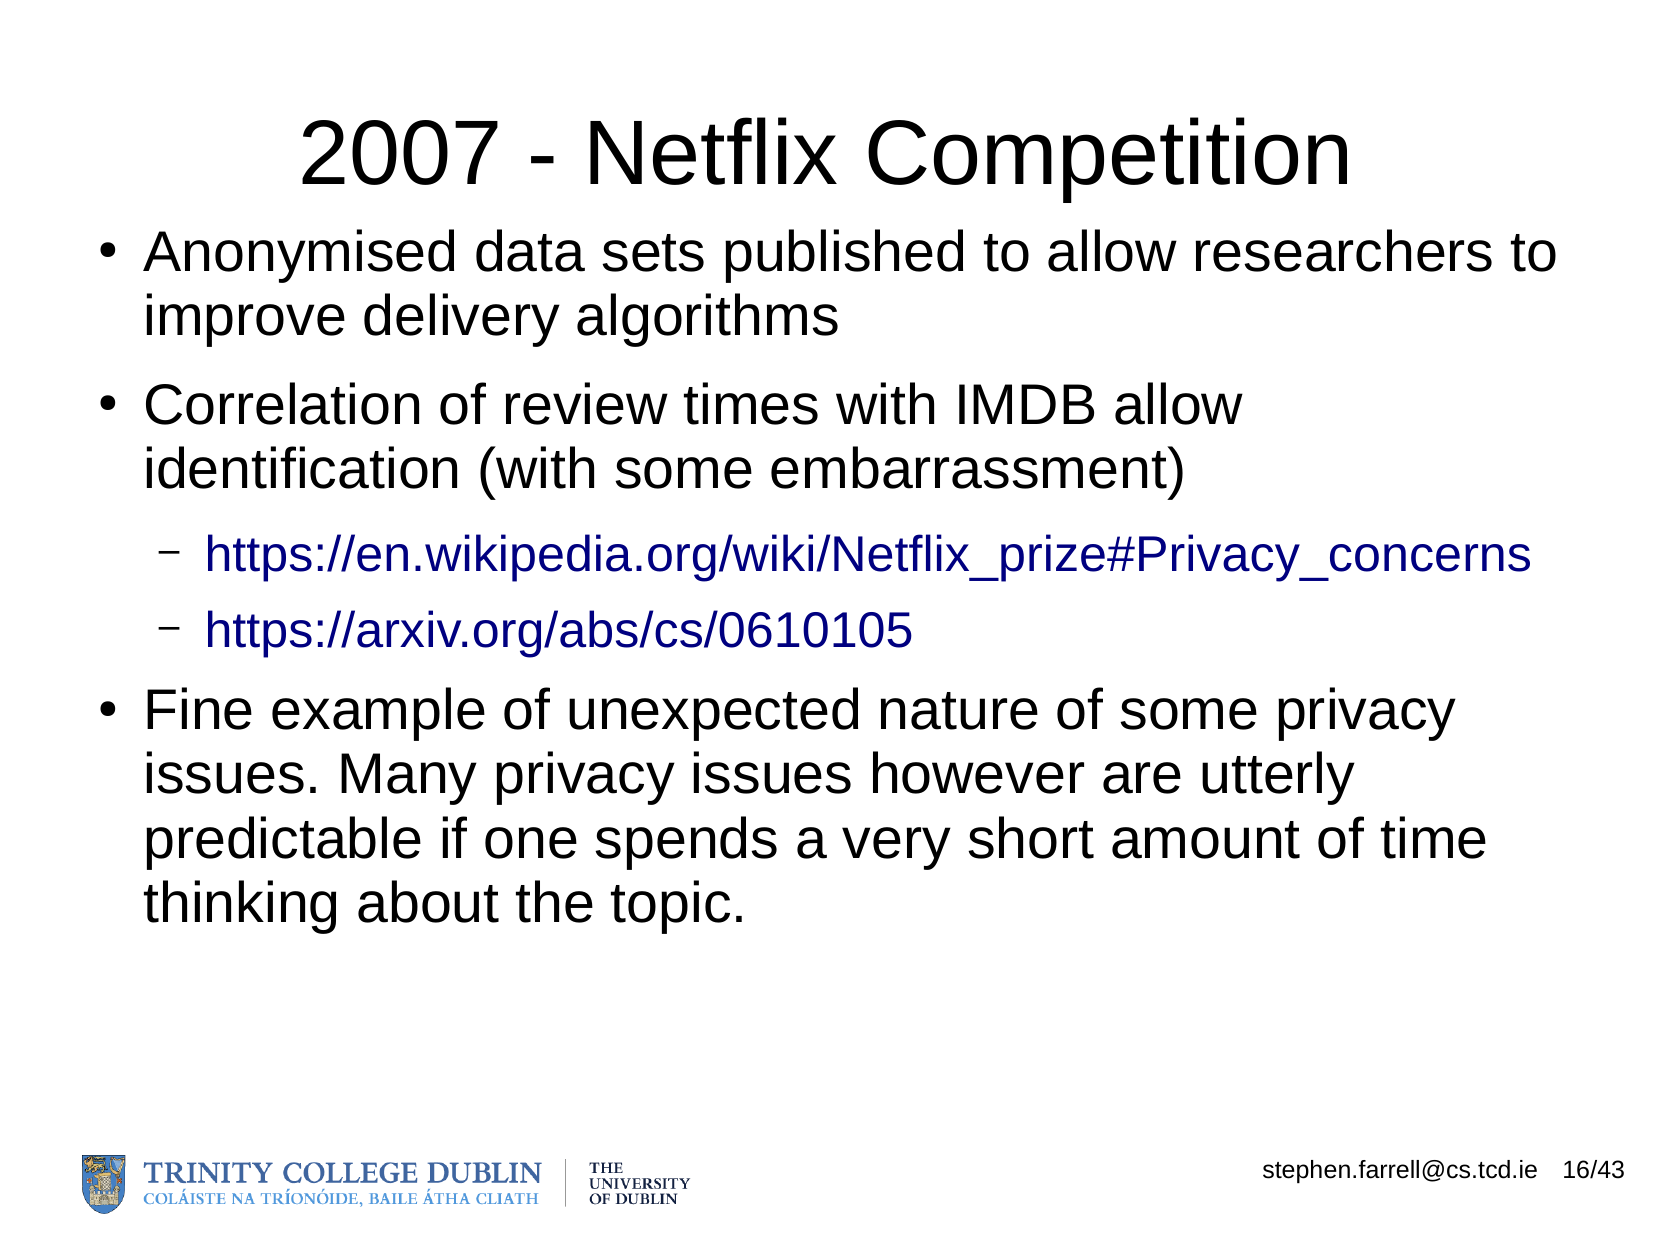

# 2007 - Netflix Competition
Anonymised data sets published to allow researchers to improve delivery algorithms
Correlation of review times with IMDB allow identification (with some embarrassment)
https://en.wikipedia.org/wiki/Netflix_prize#Privacy_concerns
https://arxiv.org/abs/cs/0610105
Fine example of unexpected nature of some privacy issues. Many privacy issues however are utterly predictable if one spends a very short amount of time thinking about the topic.